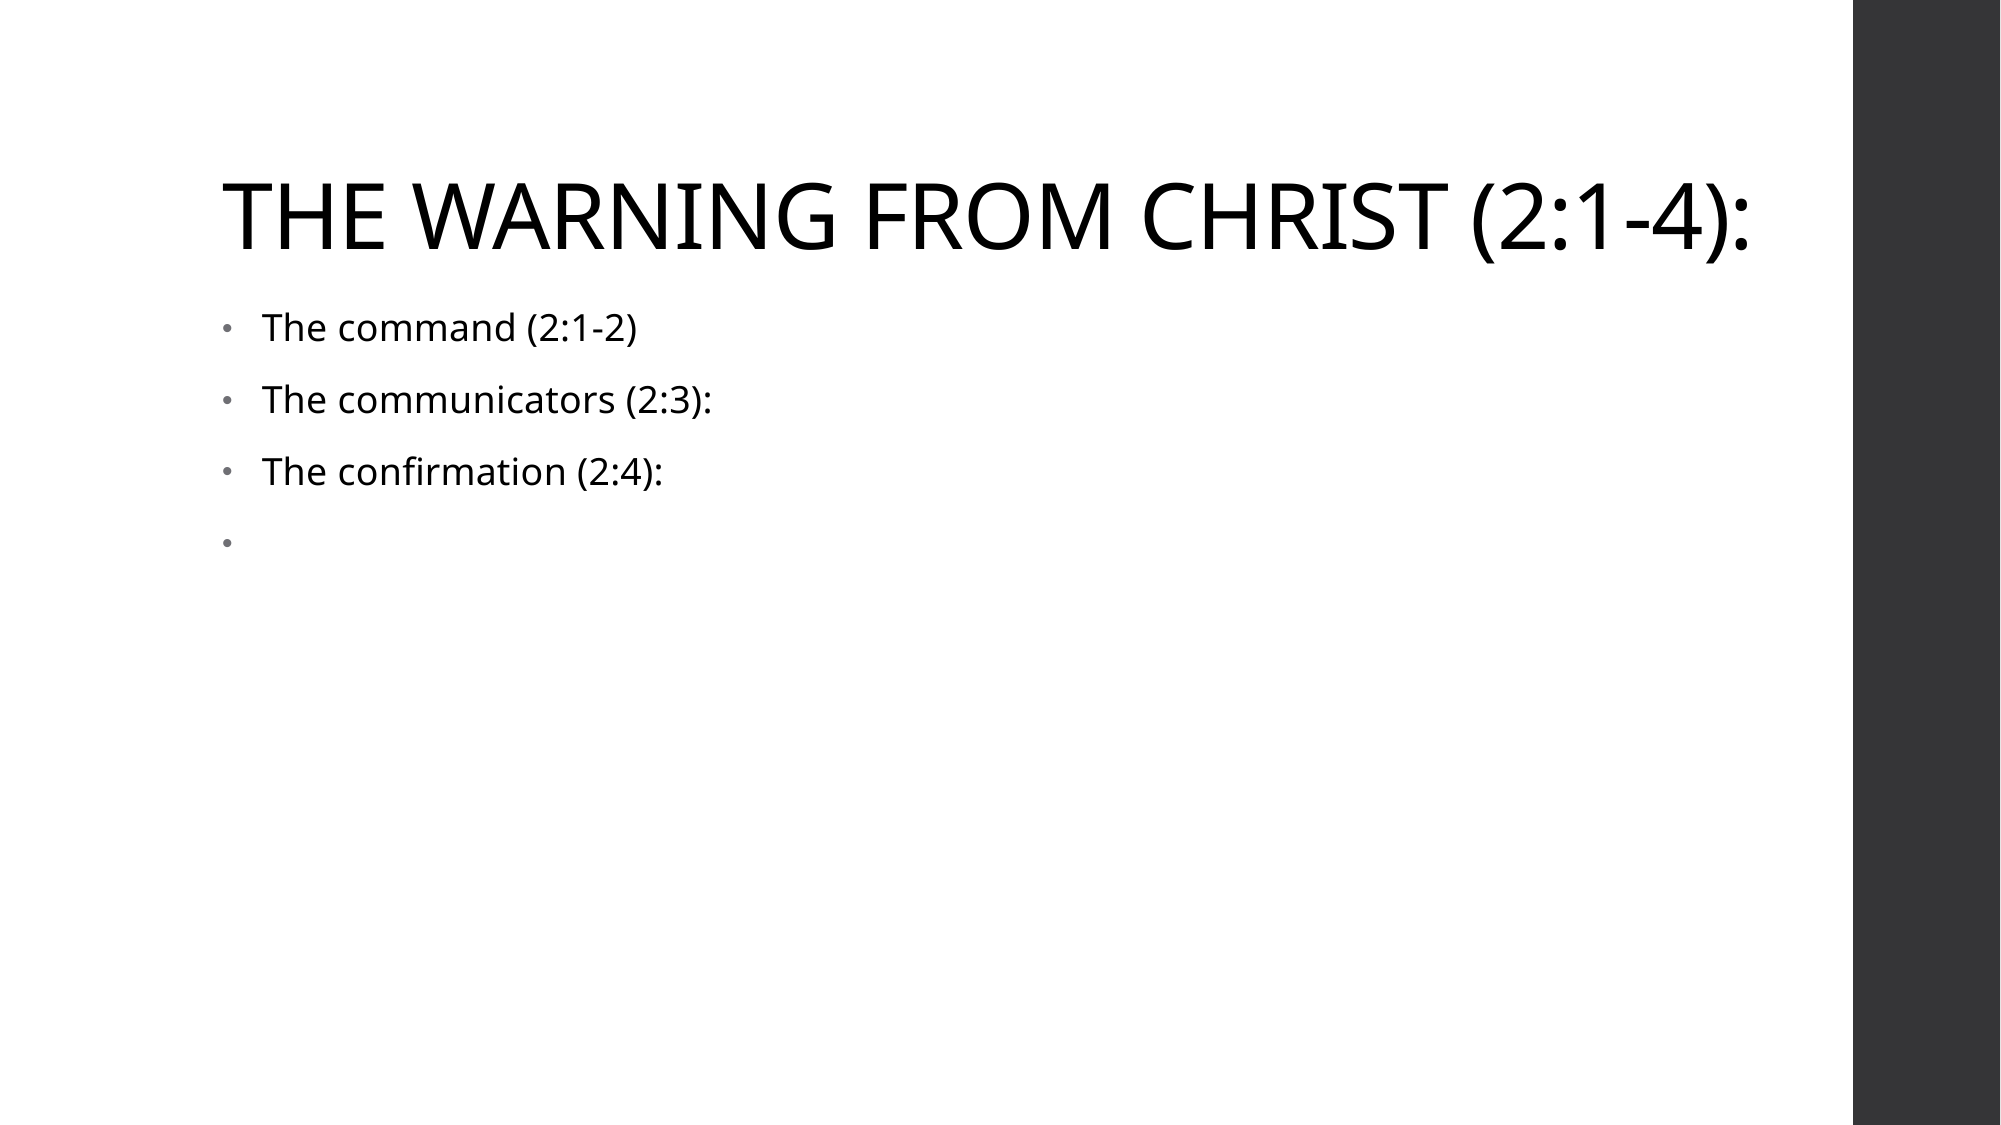

# THE WARNING FROM CHRIST (2:1-4):
 The command (2:1-2)
 The communicators (2:3):
 The confirmation (2:4):